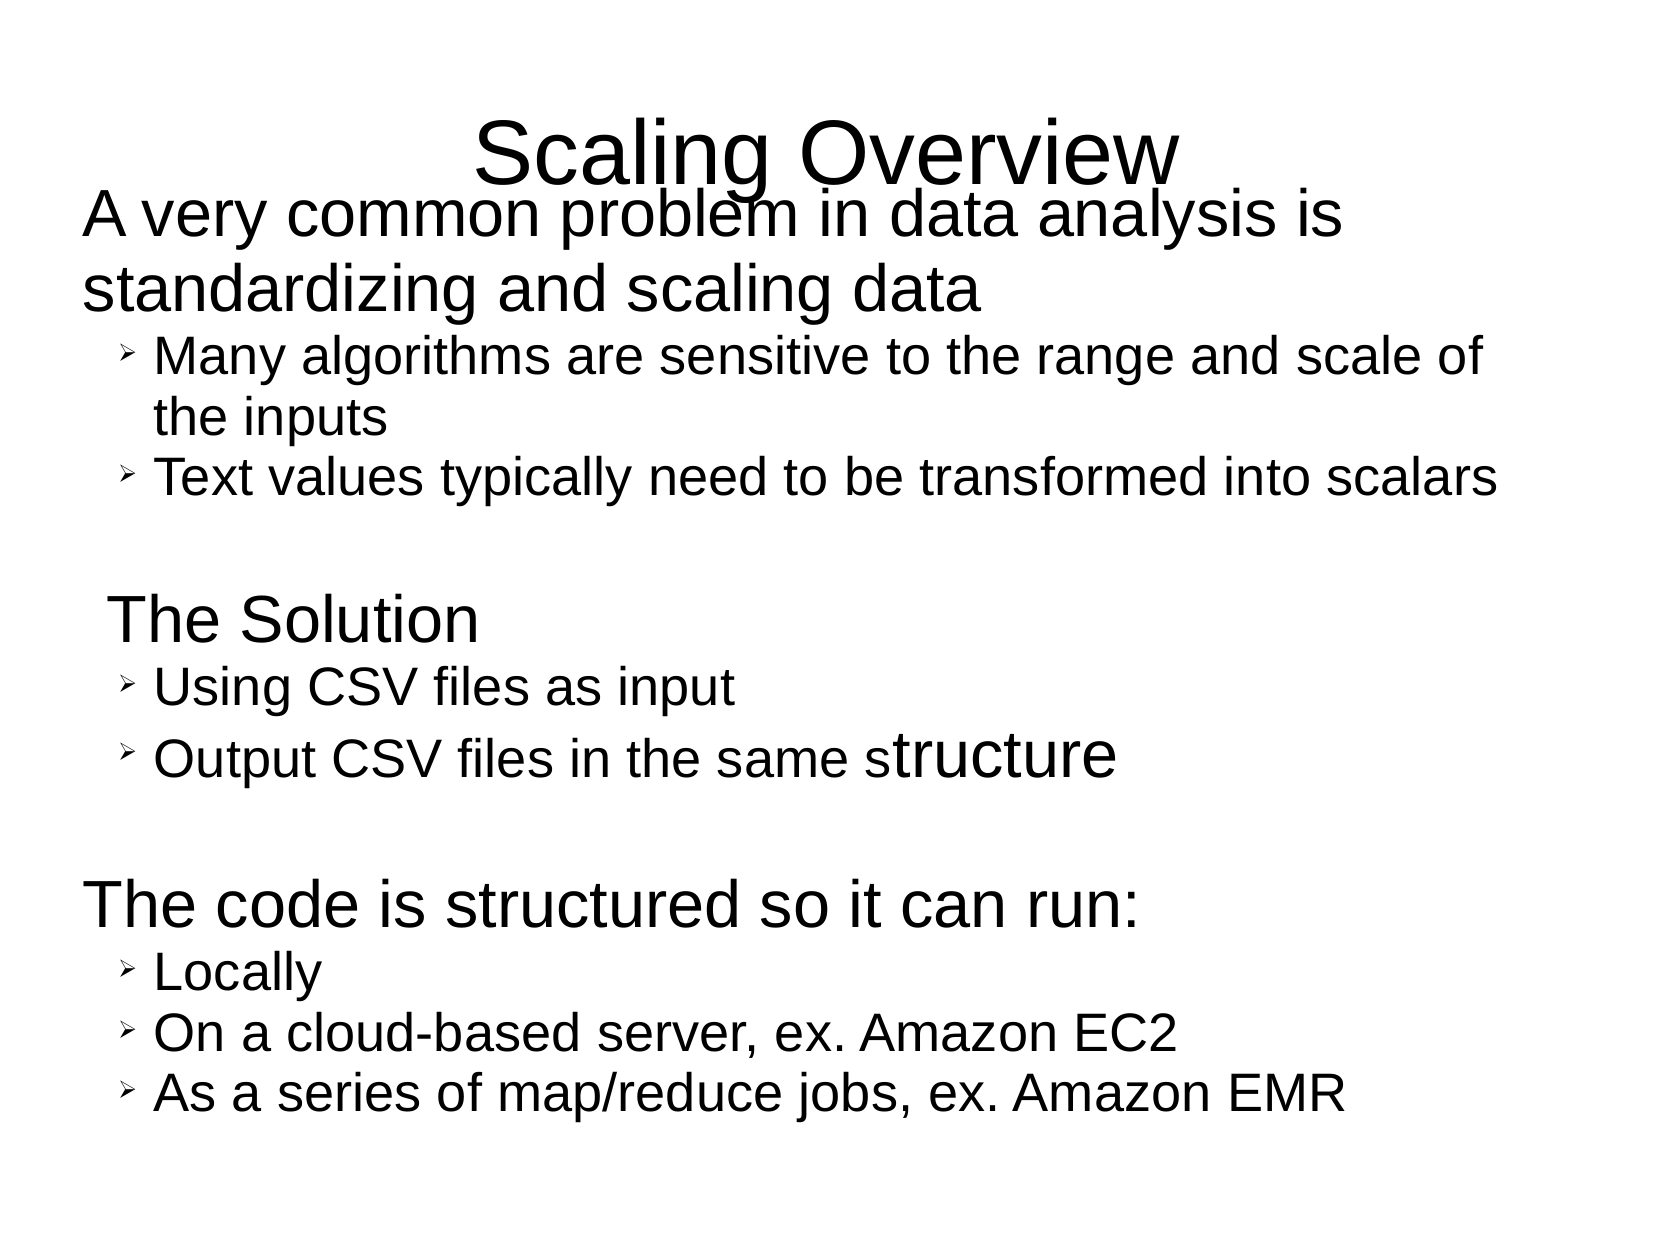

# Scaling Overview
A very common problem in data analysis is standardizing and scaling data
Many algorithms are sensitive to the range and scale of the inputs
Text values typically need to be transformed into scalars
The Solution
Using CSV files as input
Output CSV files in the same structure
The code is structured so it can run:
Locally
On a cloud-based server, ex. Amazon EC2
As a series of map/reduce jobs, ex. Amazon EMR